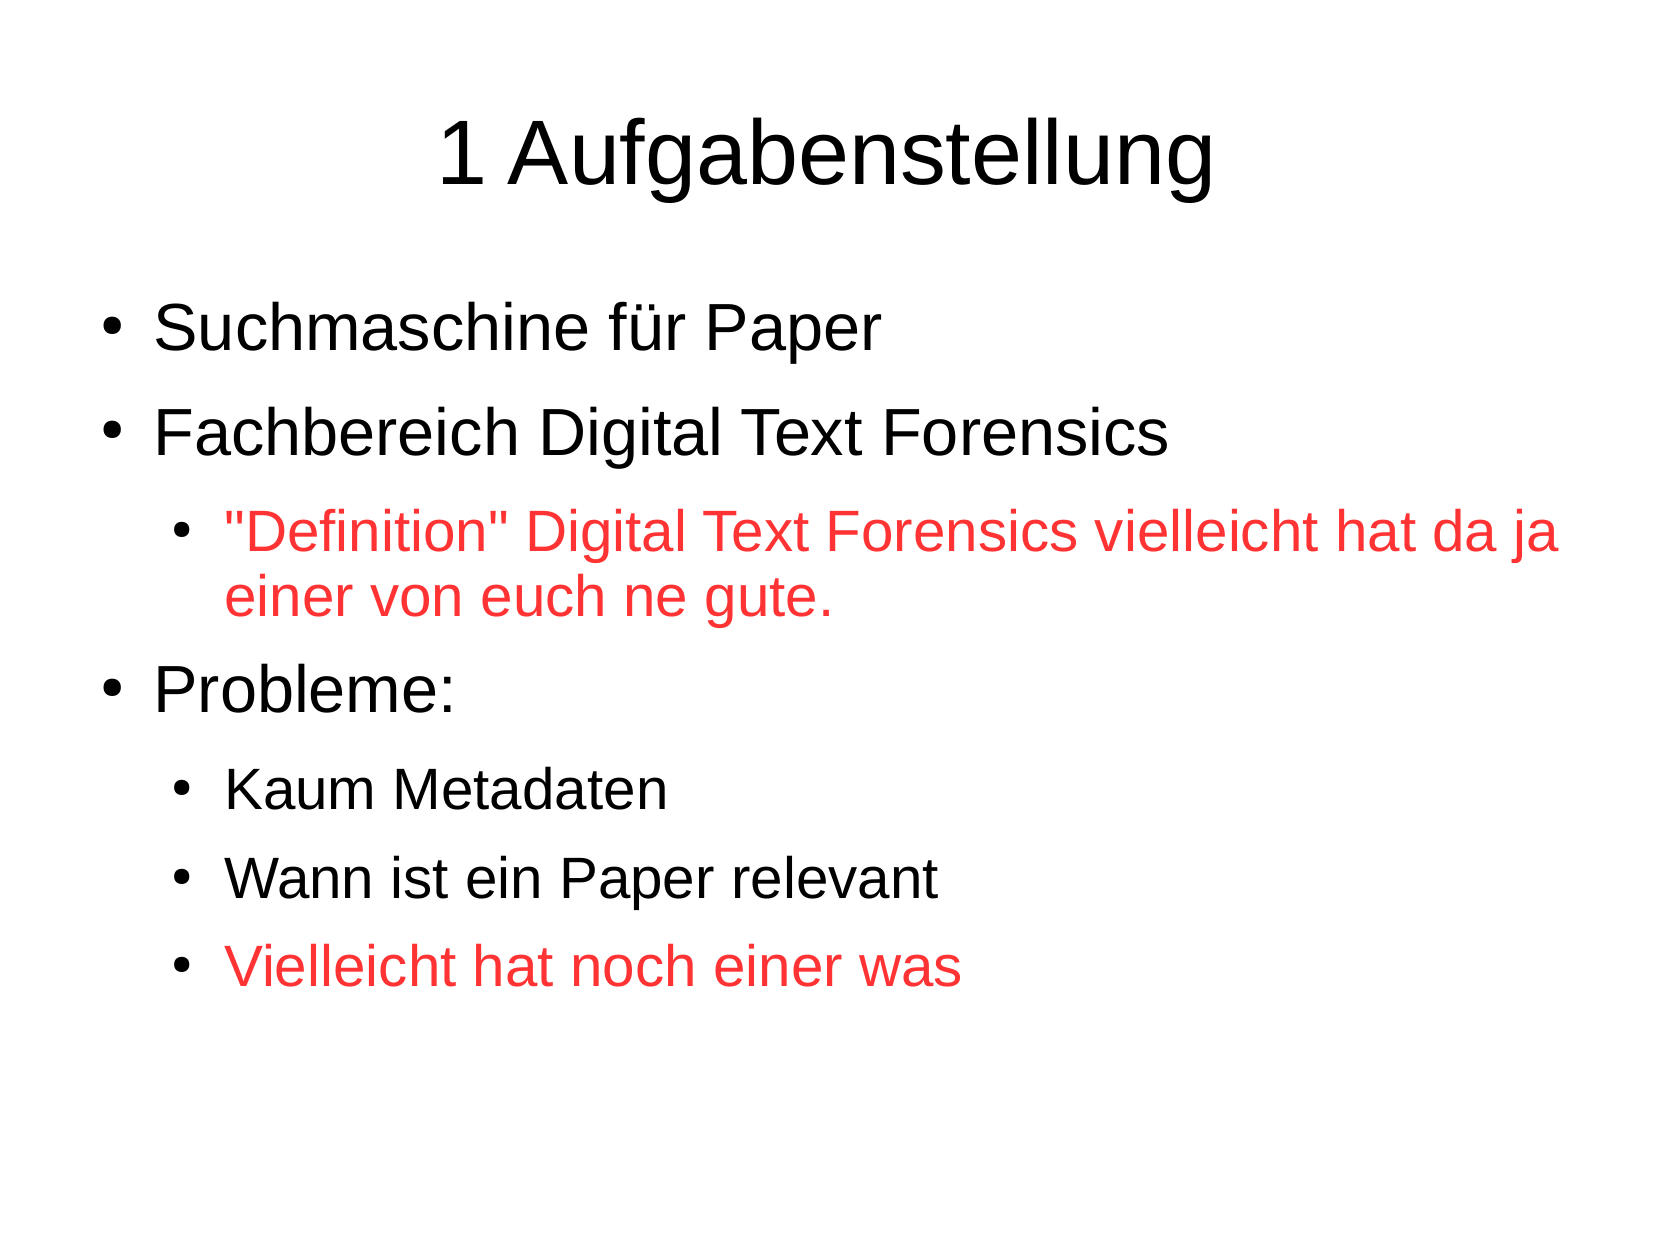

# 1 Aufgabenstellung
Suchmaschine für Paper
Fachbereich Digital Text Forensics
"Definition" Digital Text Forensics vielleicht hat da ja einer von euch ne gute.
Probleme:
Kaum Metadaten
Wann ist ein Paper relevant
Vielleicht hat noch einer was